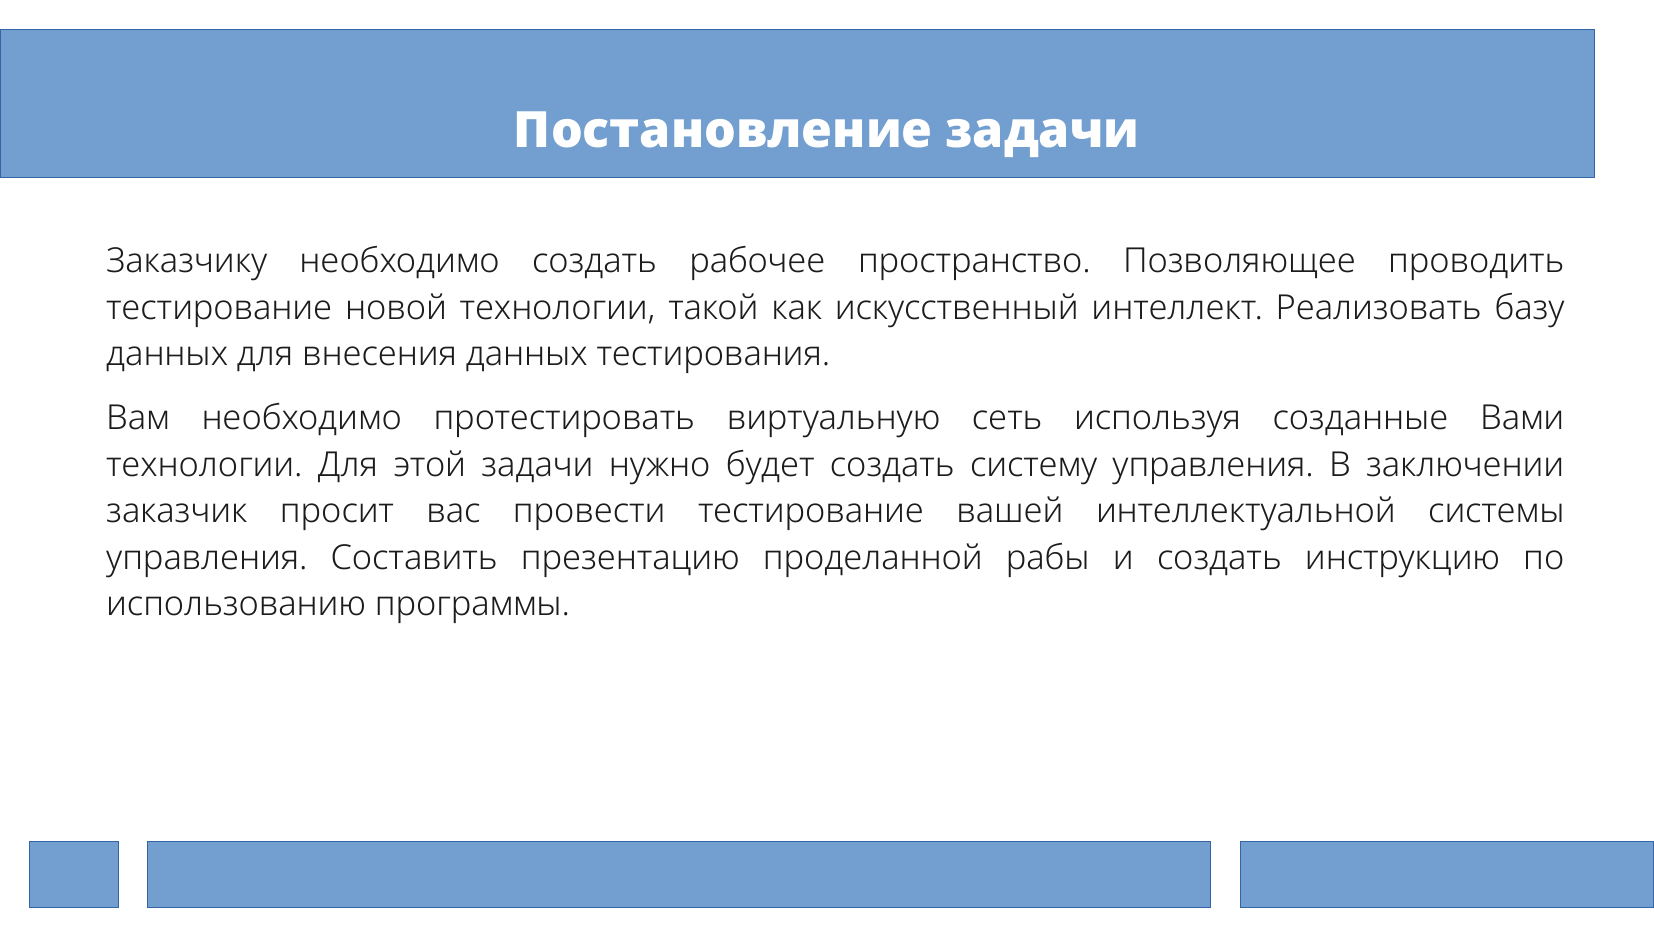

# Постановление задачи
Заказчику необходимо создать рабочее пространство. Позволяющее проводить тестирование новой технологии, такой как искусственный интеллект. Реализовать базу данных для внесения данных тестирования.
Вам необходимо протестировать виртуальную сеть используя созданные Вами технологии. Для этой задачи нужно будет создать систему управления. В заключении заказчик просит вас провести тестирование вашей интеллектуальной системы управления. Составить презентацию проделанной рабы и создать инструкцию по использованию программы.